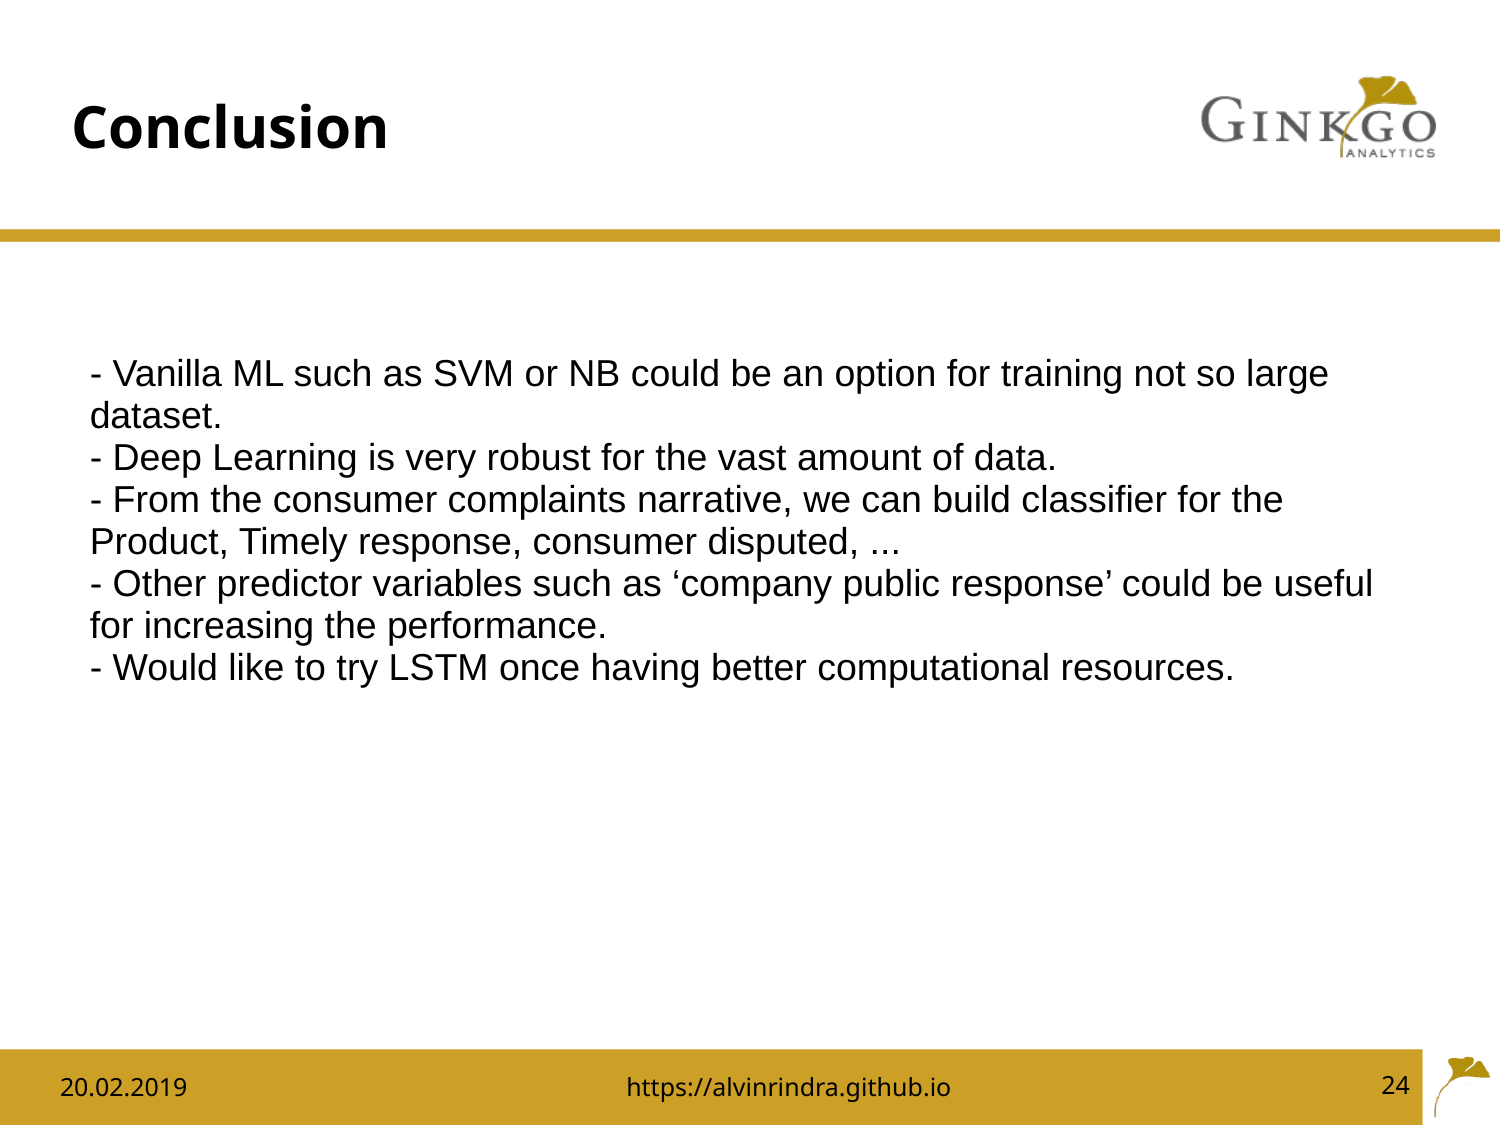

Conclusion
#
- Vanilla ML such as SVM or NB could be an option for training not so large dataset.
- Deep Learning is very robust for the vast amount of data.
- From the consumer complaints narrative, we can build classifier for the Product, Timely response, consumer disputed, ...
- Other predictor variables such as ‘company public response’ could be useful for increasing the performance.
- Would like to try LSTM once having better computational resources.
					https://alvinrindra.github.io
20.02.2019